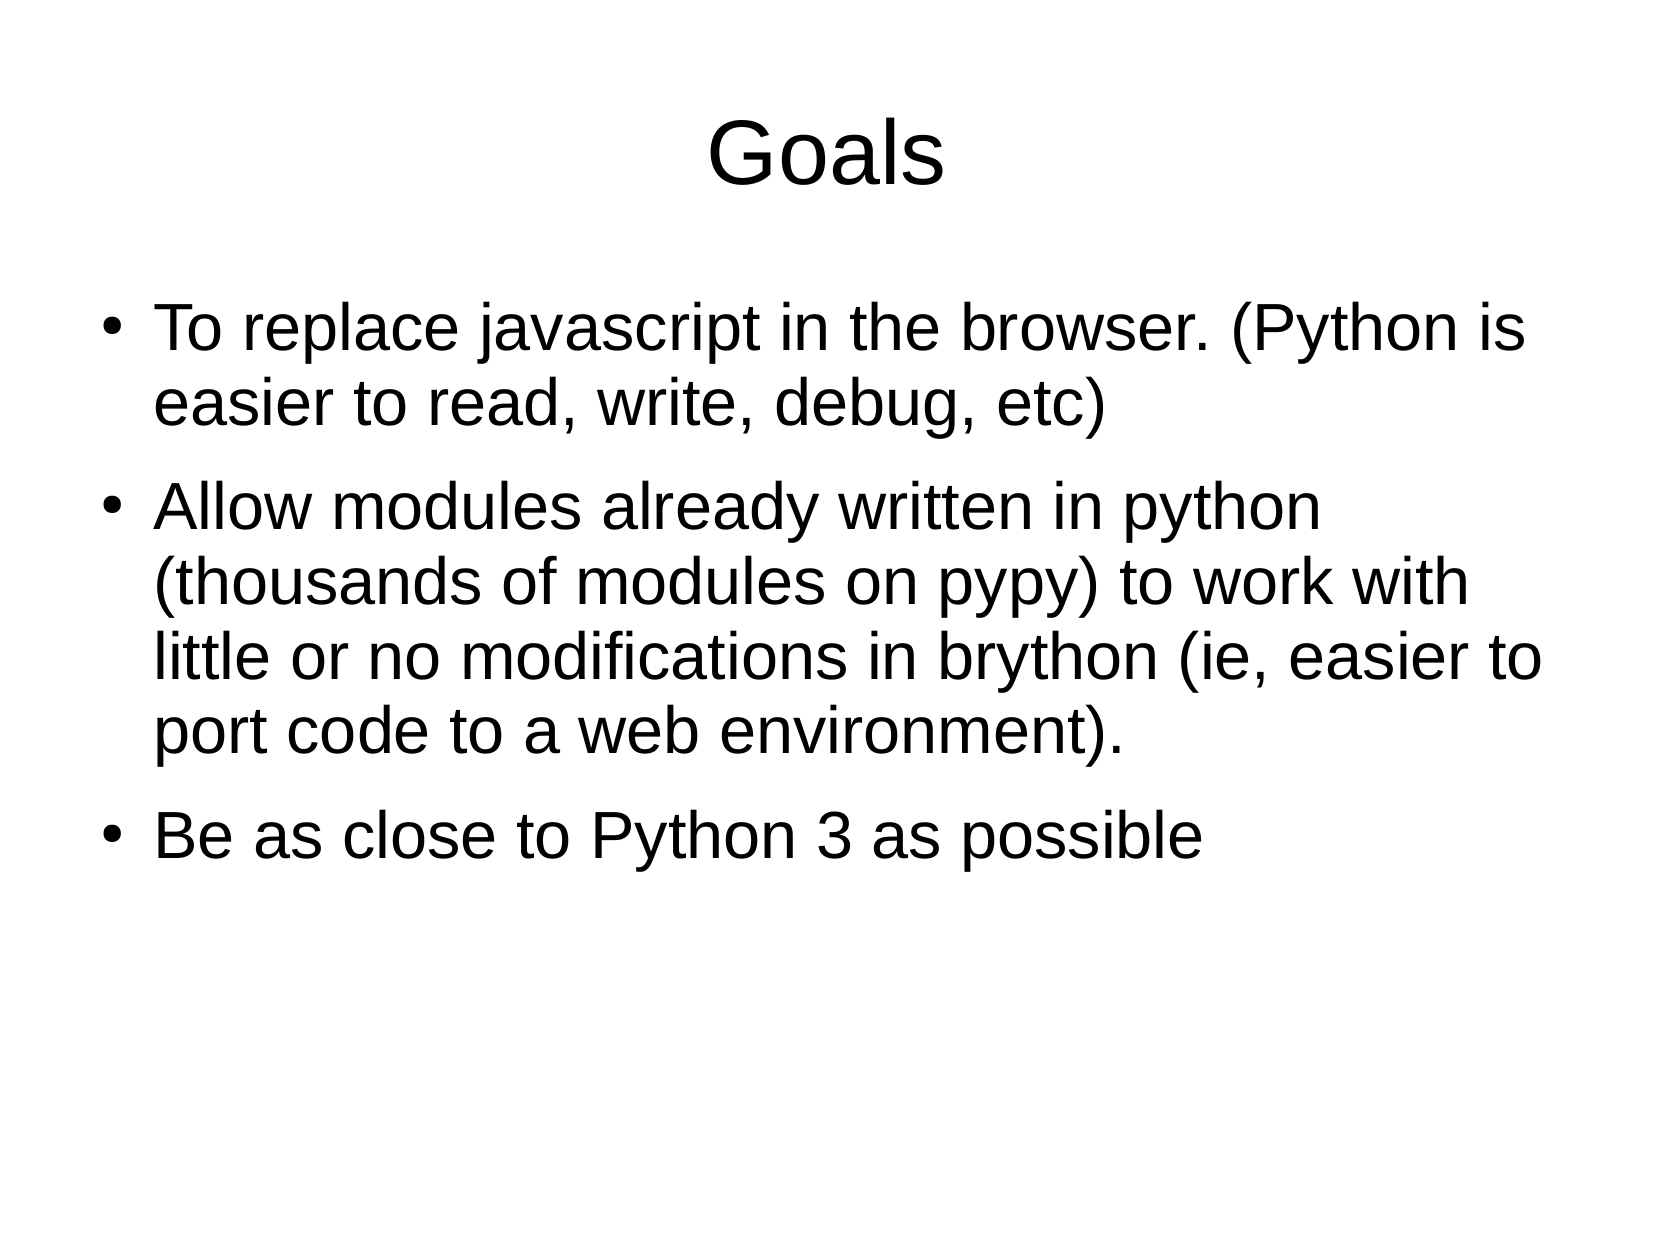

# Goals
To replace javascript in the browser. (Python is easier to read, write, debug, etc)
Allow modules already written in python (thousands of modules on pypy) to work with little or no modifications in brython (ie, easier to port code to a web environment).
Be as close to Python 3 as possible